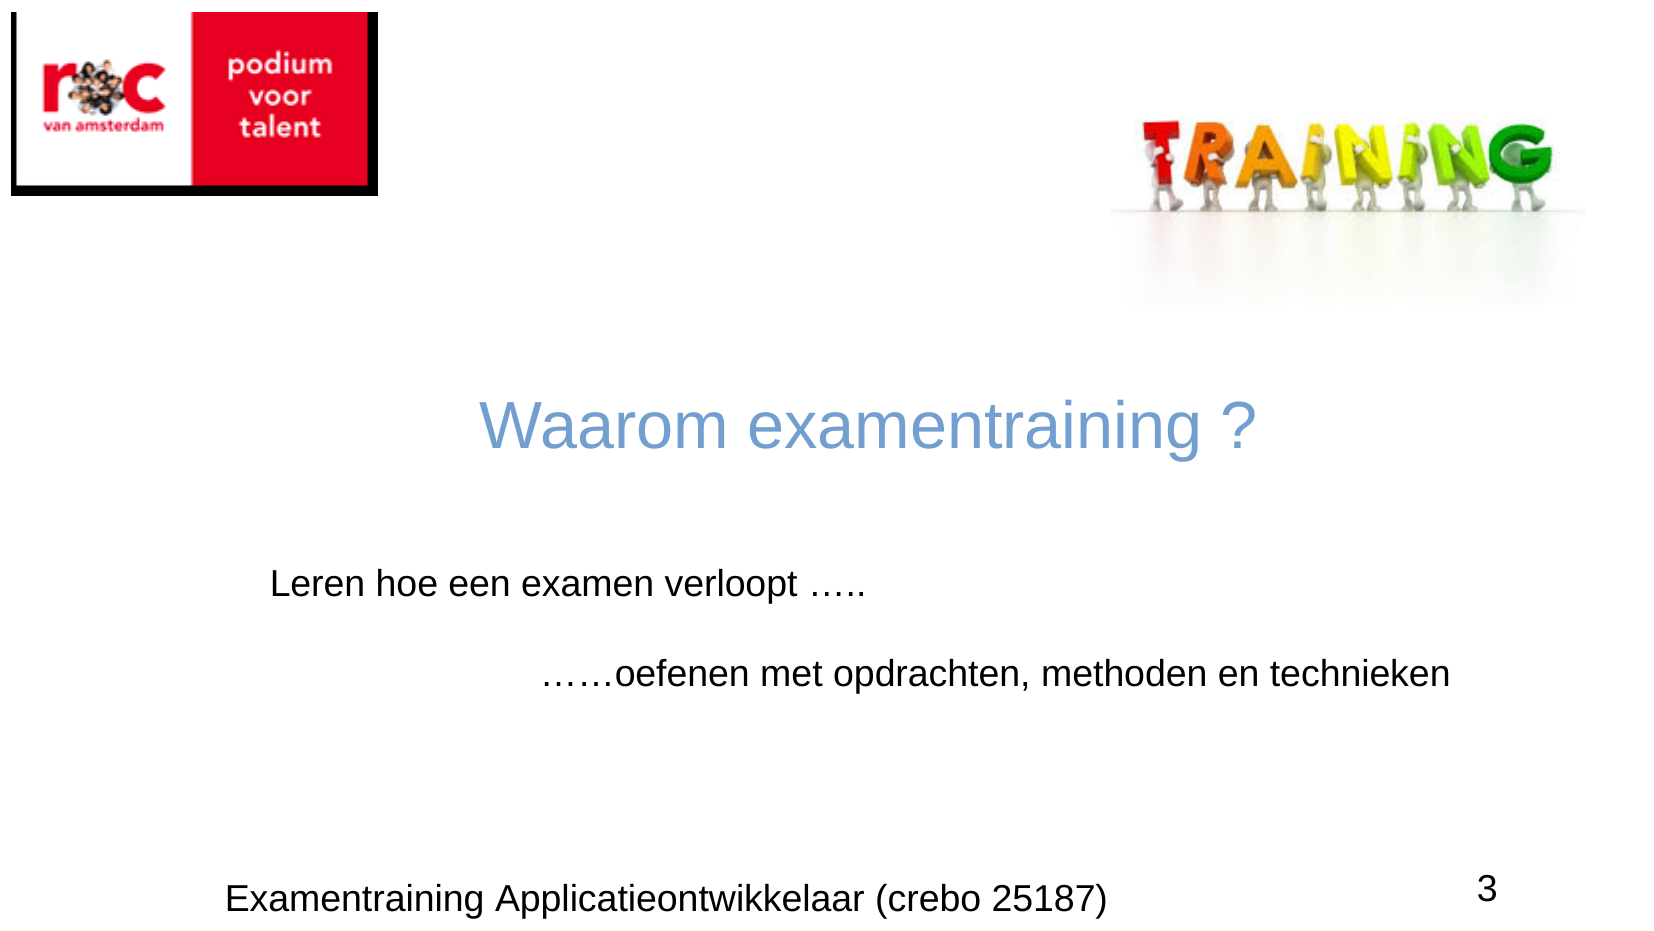

Waarom examentraining ?
Leren hoe een examen verloopt …..
……oefenen met opdrachten, methoden en technieken
Examentraining Applicatieontwikkelaar (crebo 25187)